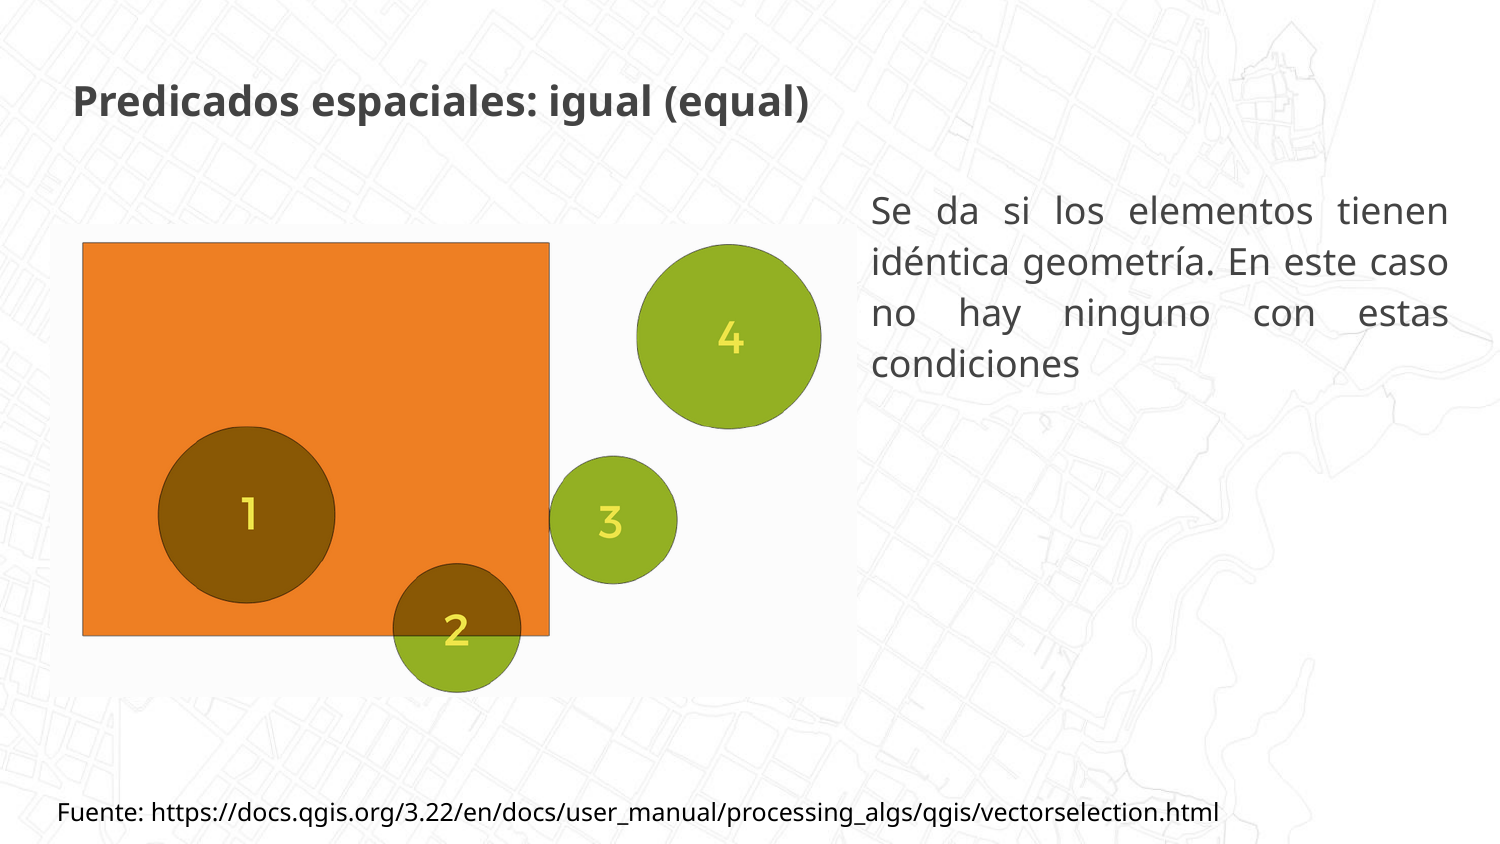

Predicados espaciales: igual (equal)
Se da si los elementos tienen idéntica geometría. En este caso no hay ninguno con estas condiciones
Fuente: https://docs.qgis.org/3.22/en/docs/user_manual/processing_algs/qgis/vectorselection.html